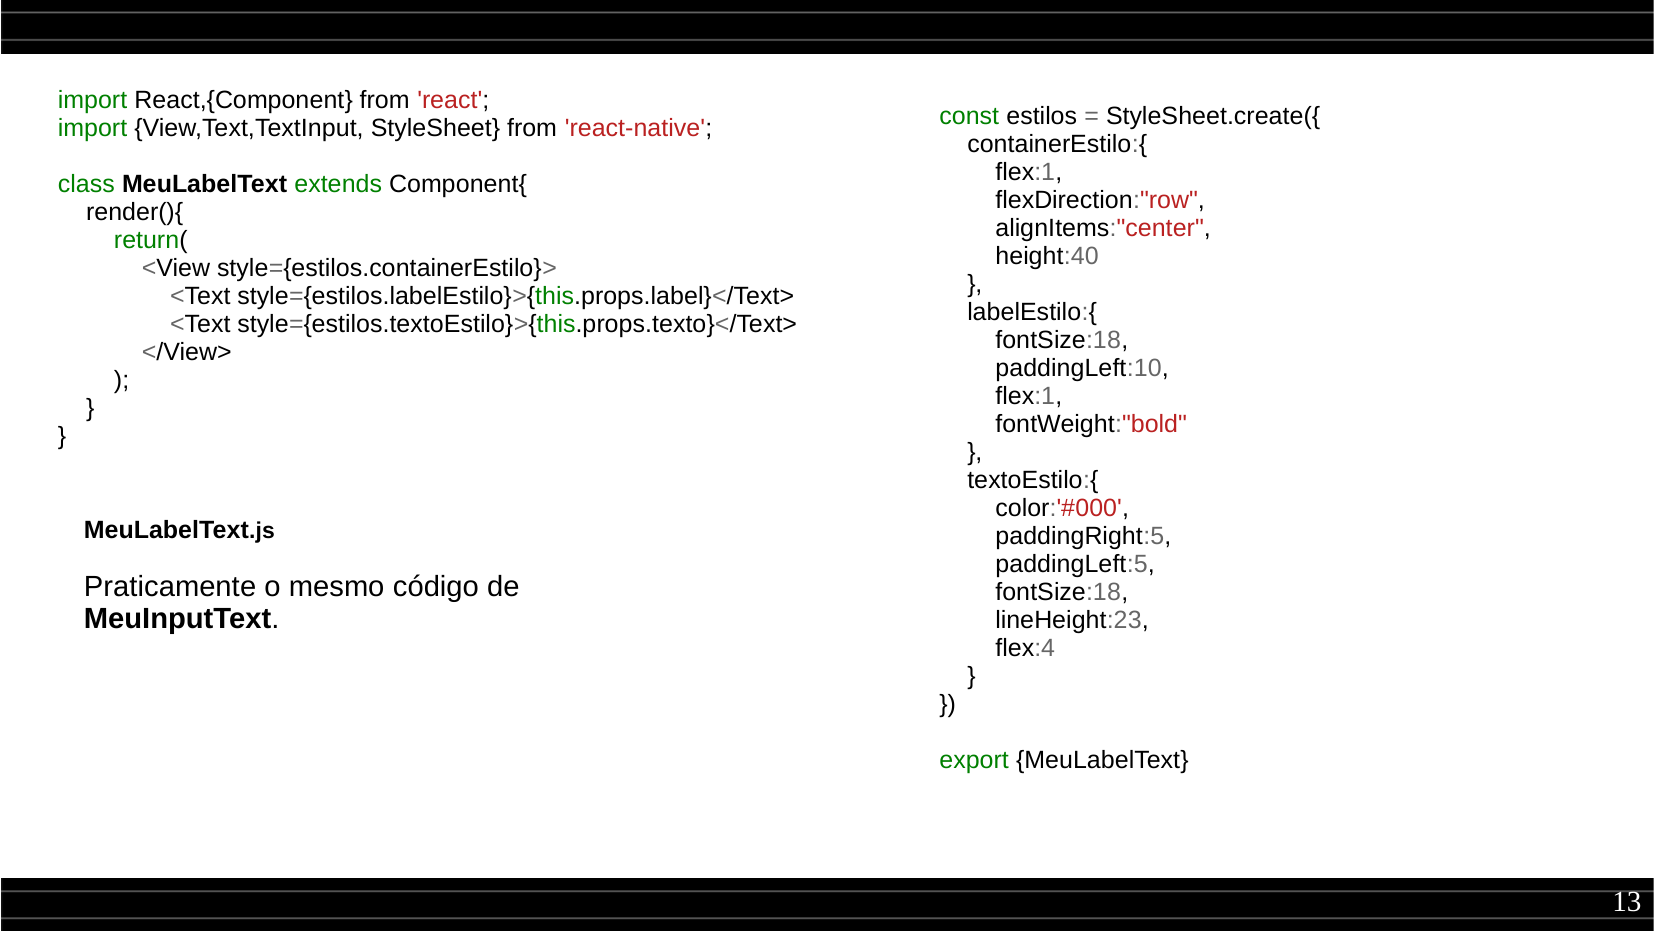

import React,{Component} from 'react';
import {View,Text,TextInput, StyleSheet} from 'react-native';
class MeuLabelText extends Component{
 render(){
 return(
 <View style={estilos.containerEstilo}>
 <Text style={estilos.labelEstilo}>{this.props.label}</Text>
 <Text style={estilos.textoEstilo}>{this.props.texto}</Text>
 </View>
 );
 }
}
const estilos = StyleSheet.create({
 containerEstilo:{
 flex:1,
 flexDirection:"row",
 alignItems:"center",
 height:40
 },
 labelEstilo:{
 fontSize:18,
 paddingLeft:10,
 flex:1,
 fontWeight:"bold"
 },
 textoEstilo:{
 color:'#000',
 paddingRight:5,
 paddingLeft:5,
 fontSize:18,
 lineHeight:23,
 flex:4
 }
})
export {MeuLabelText}
MeuLabelText.js
Praticamente o mesmo código de MeuInputText.